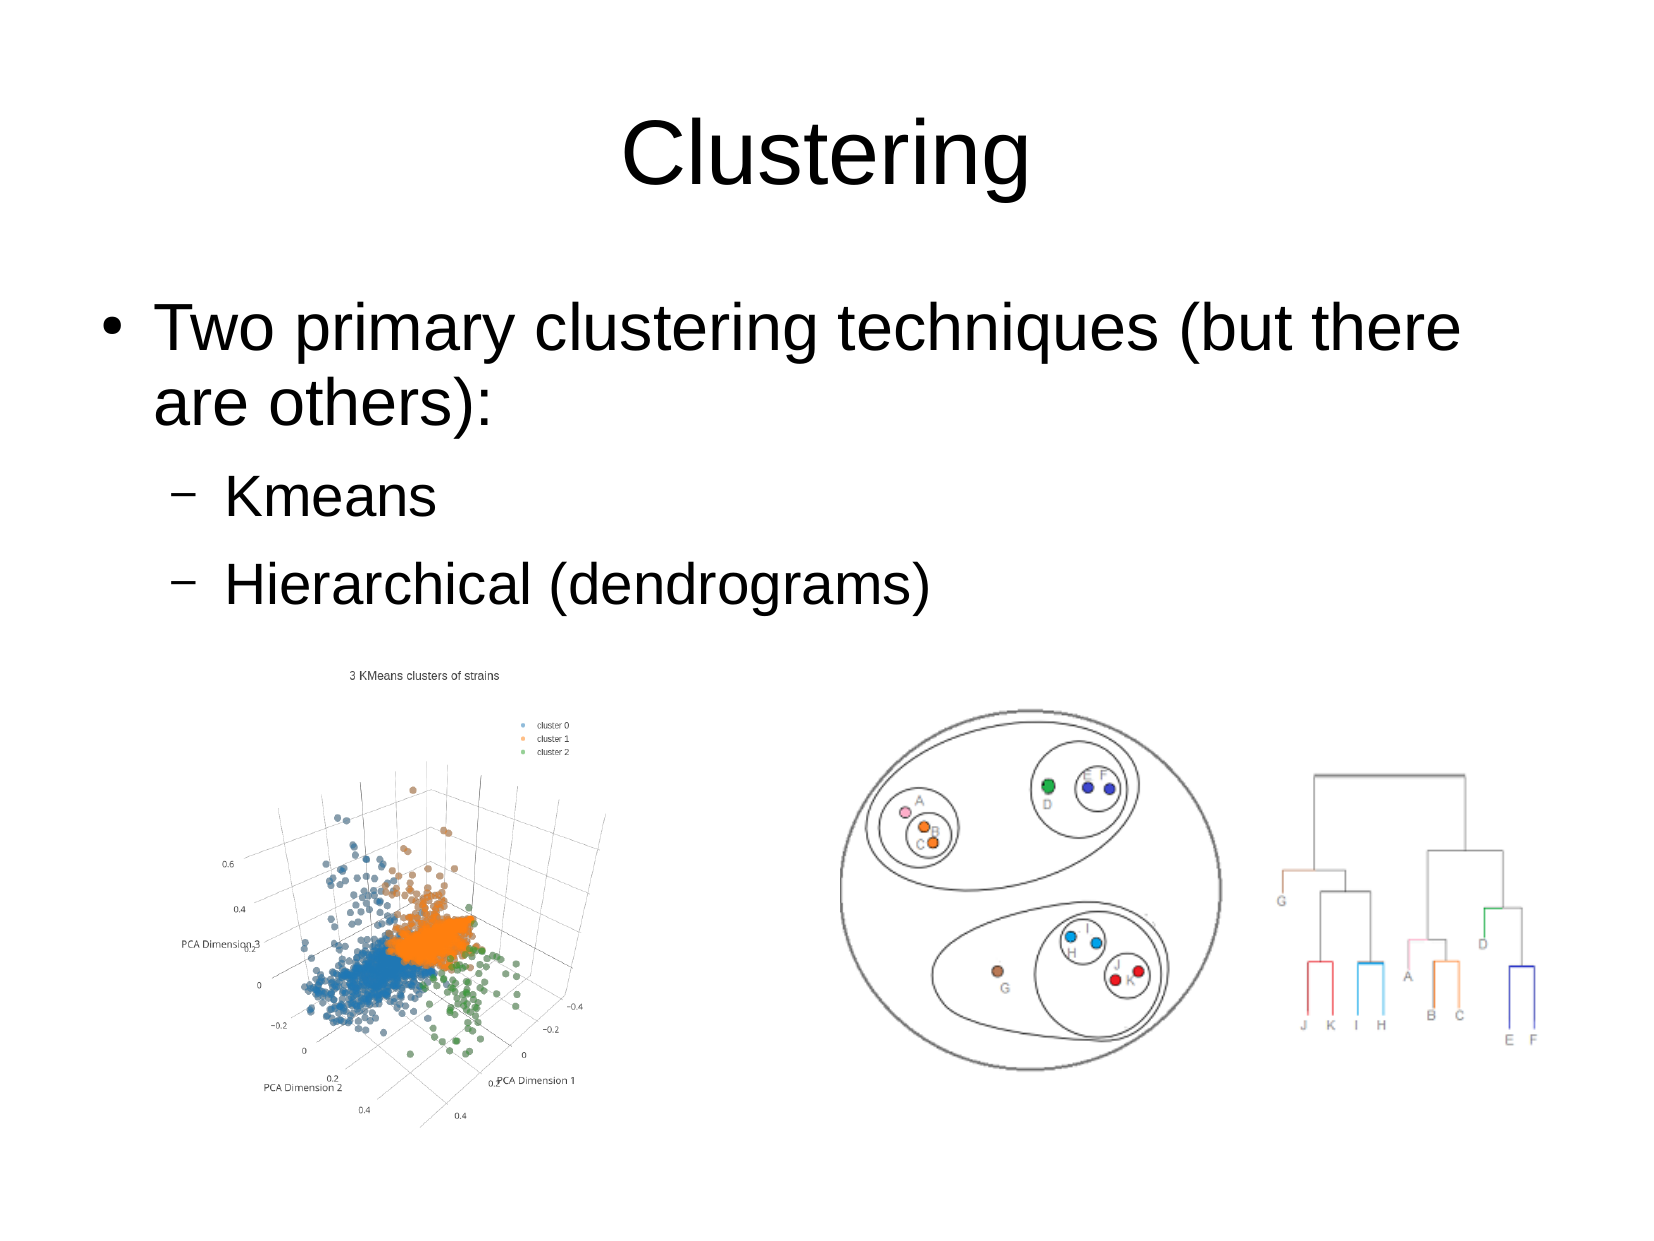

# Clustering
Two primary clustering techniques (but there are others):
Kmeans
Hierarchical (dendrograms)